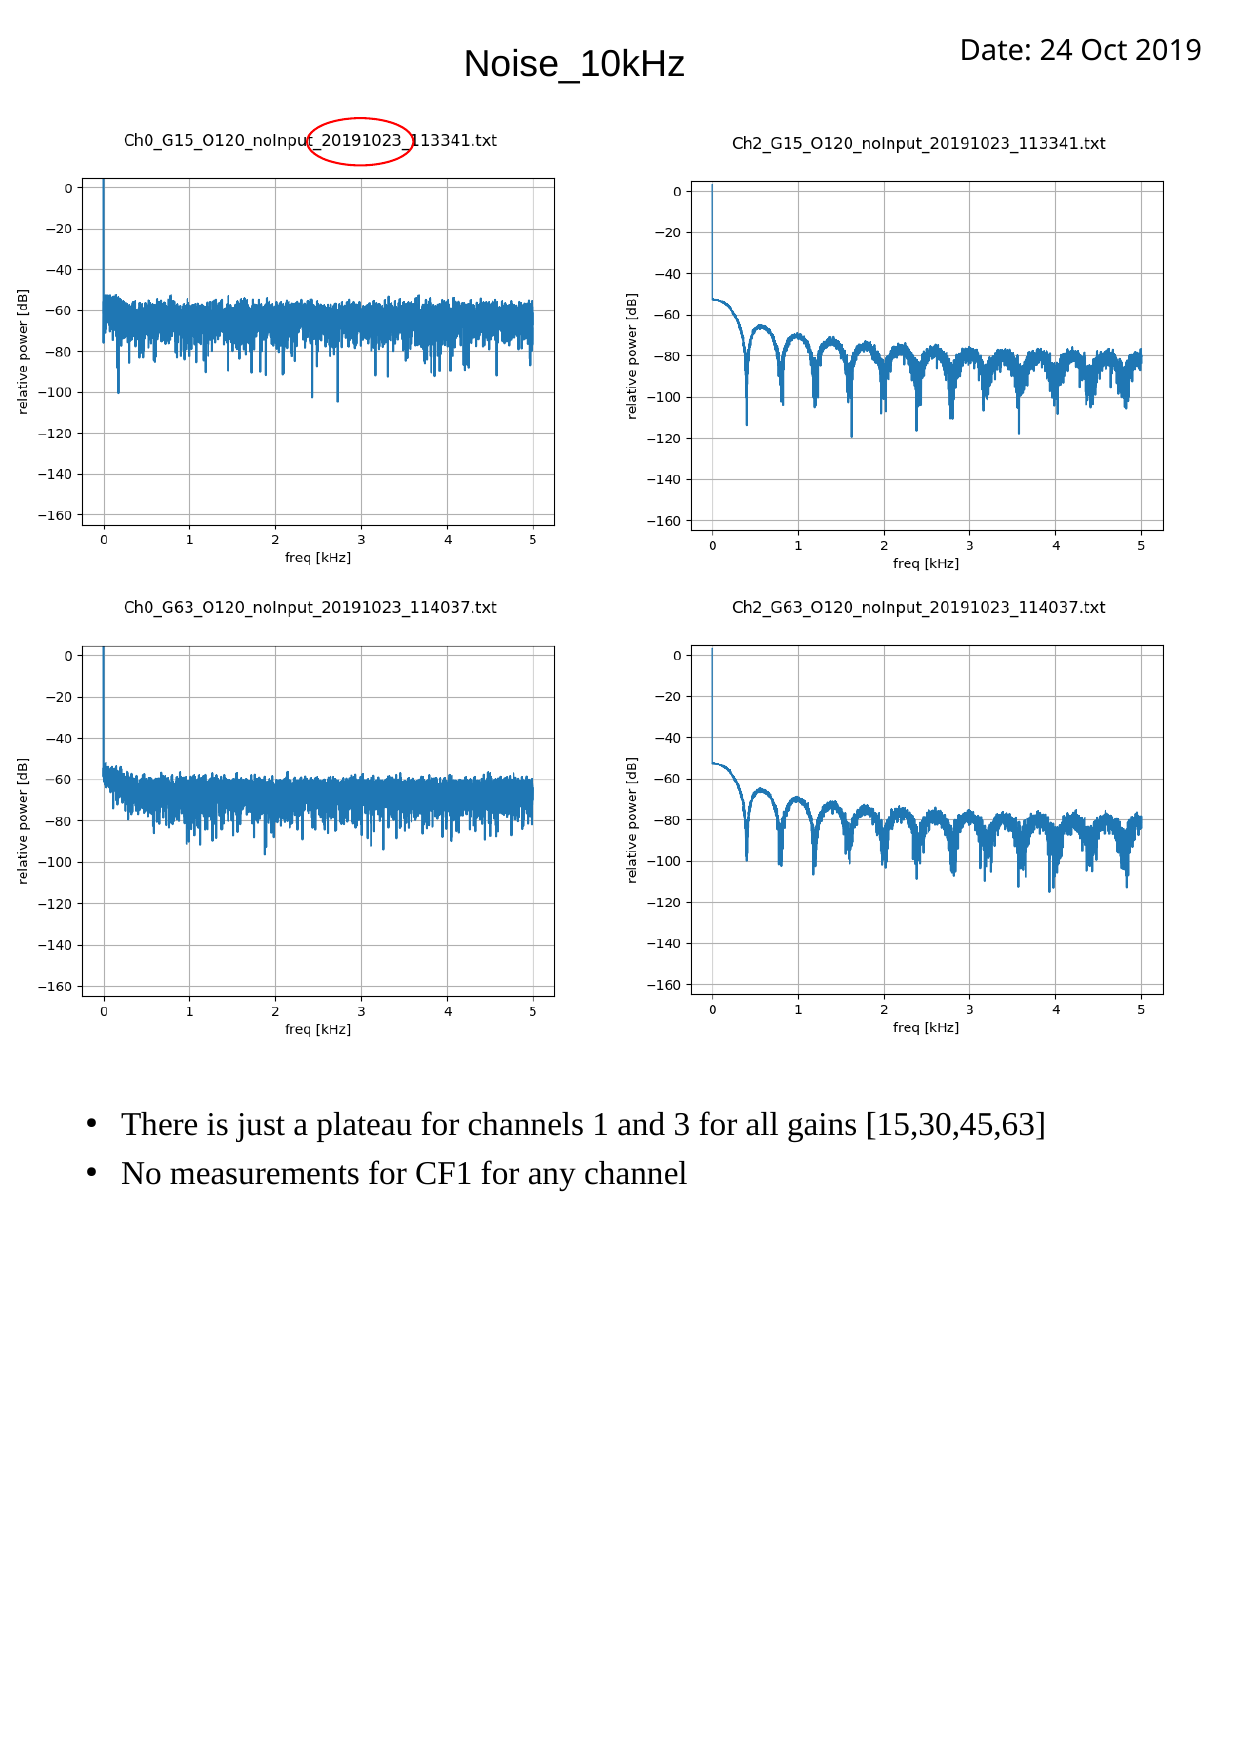

Date: 24 Oct 2019
Noise_10kHz
There is just a plateau for channels 1 and 3 for all gains [15,30,45,63]
No measurements for CF1 for any channel